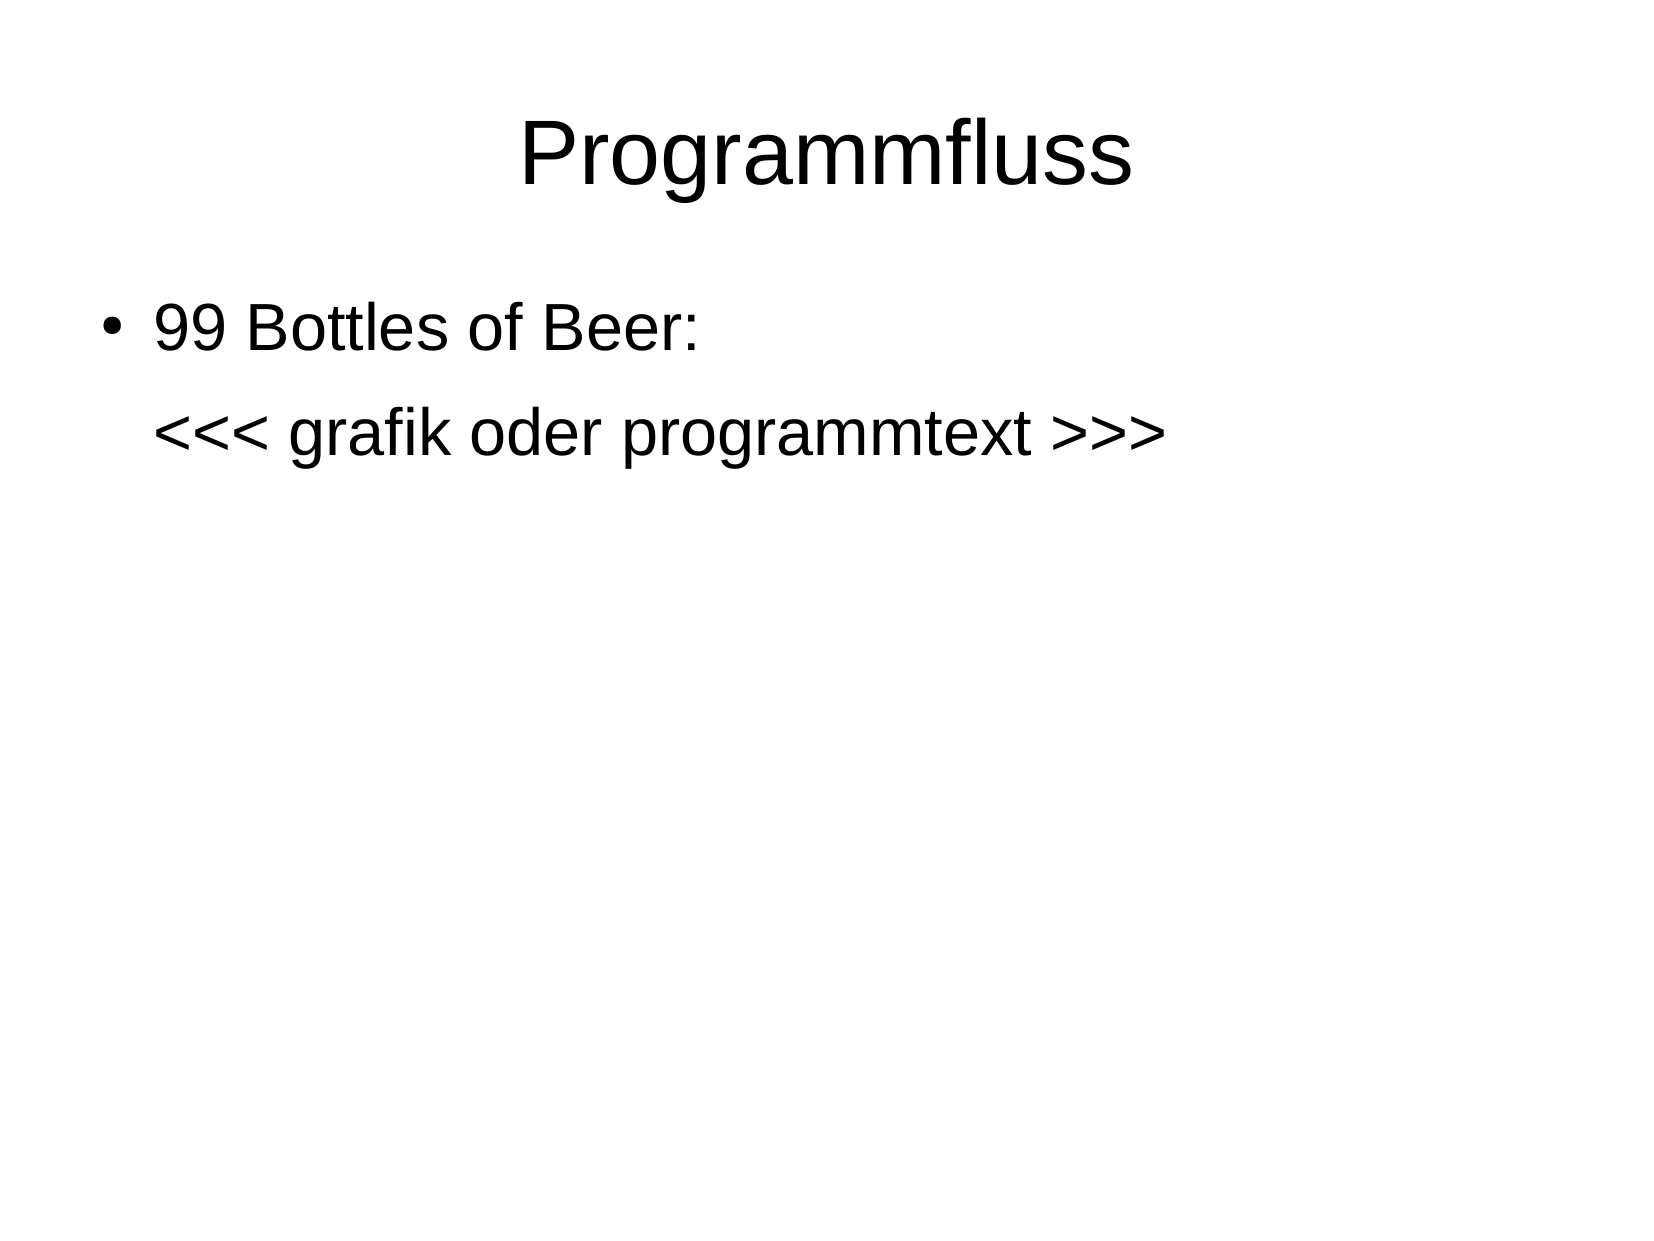

# Programmfluss
99 Bottles of Beer:
<<< grafik oder programmtext >>>